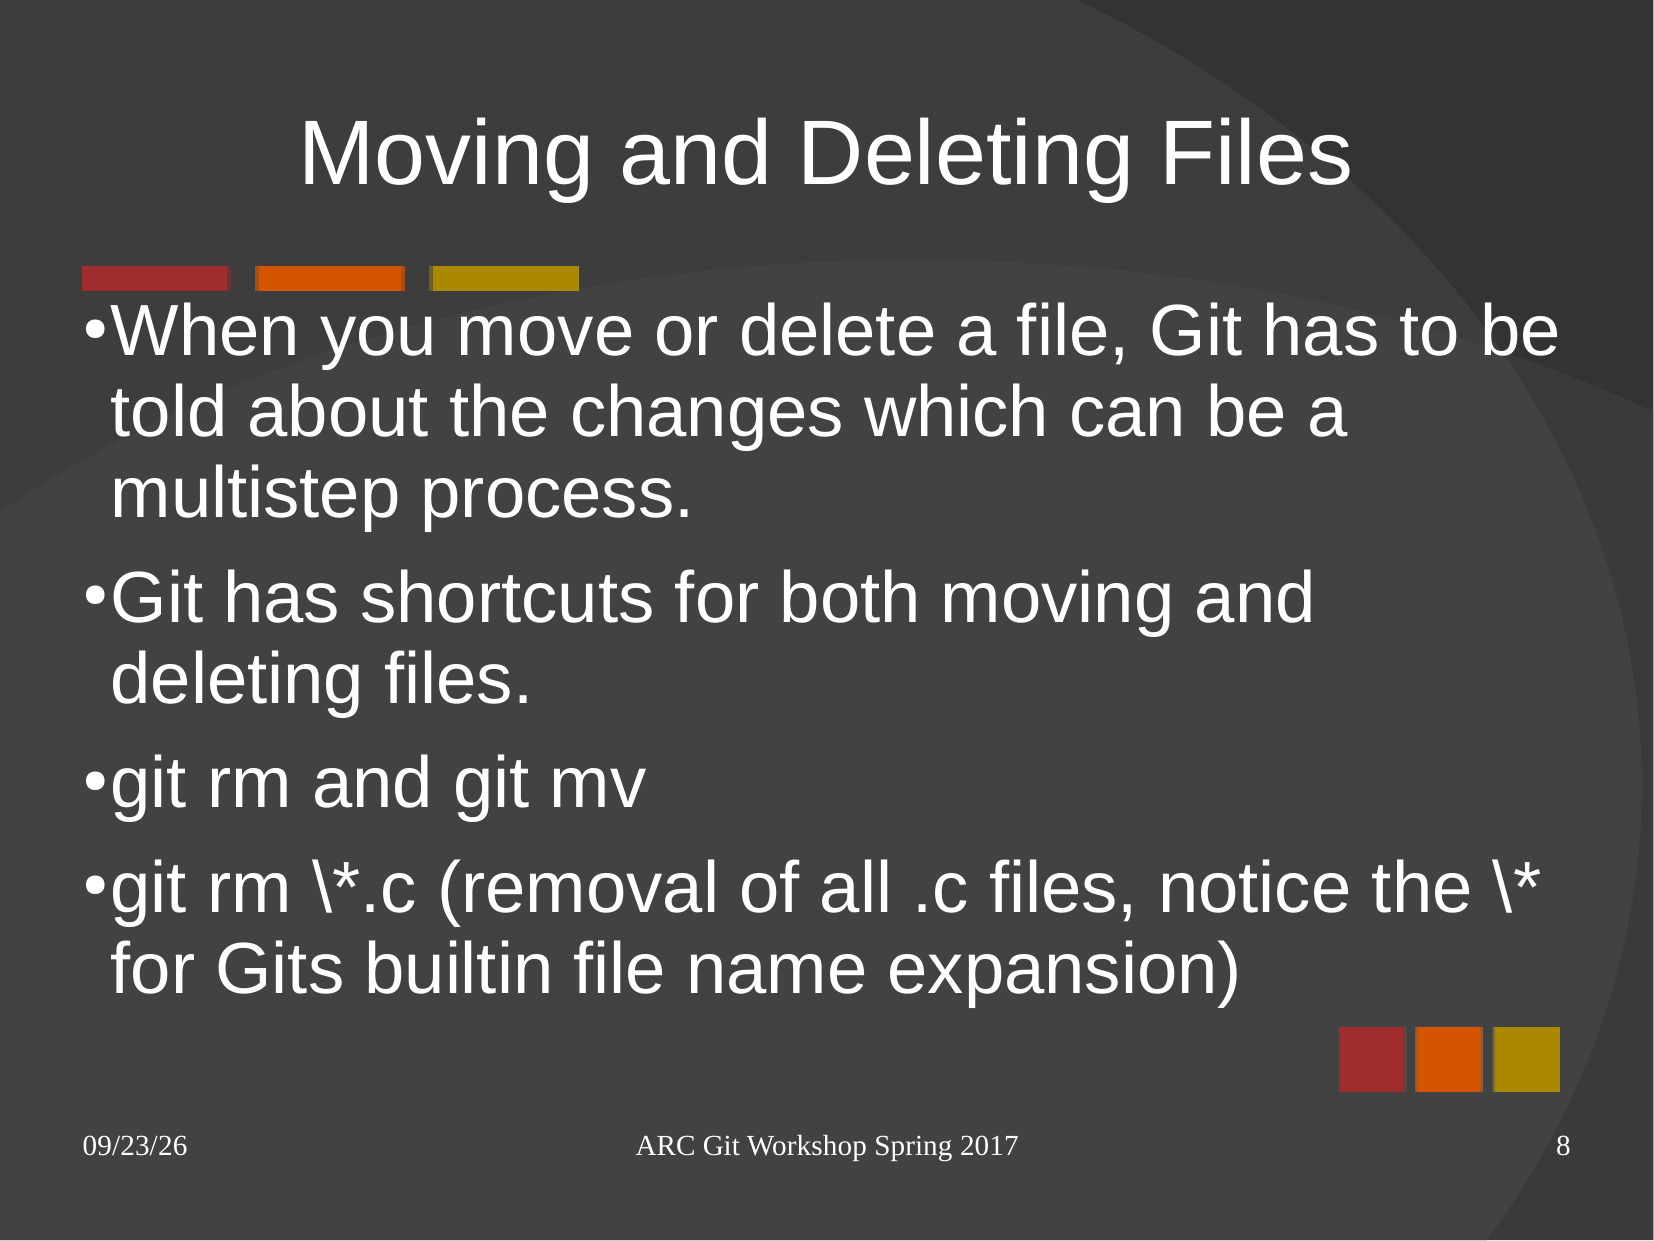

# Moving and Deleting Files
When you move or delete a file, Git has to be told about the changes which can be a multistep process.
Git has shortcuts for both moving and deleting files.
git rm and git mv
git rm \*.c (removal of all .c files, notice the \* for Gits builtin file name expansion)
ARC Git Workshop Spring 2017
8